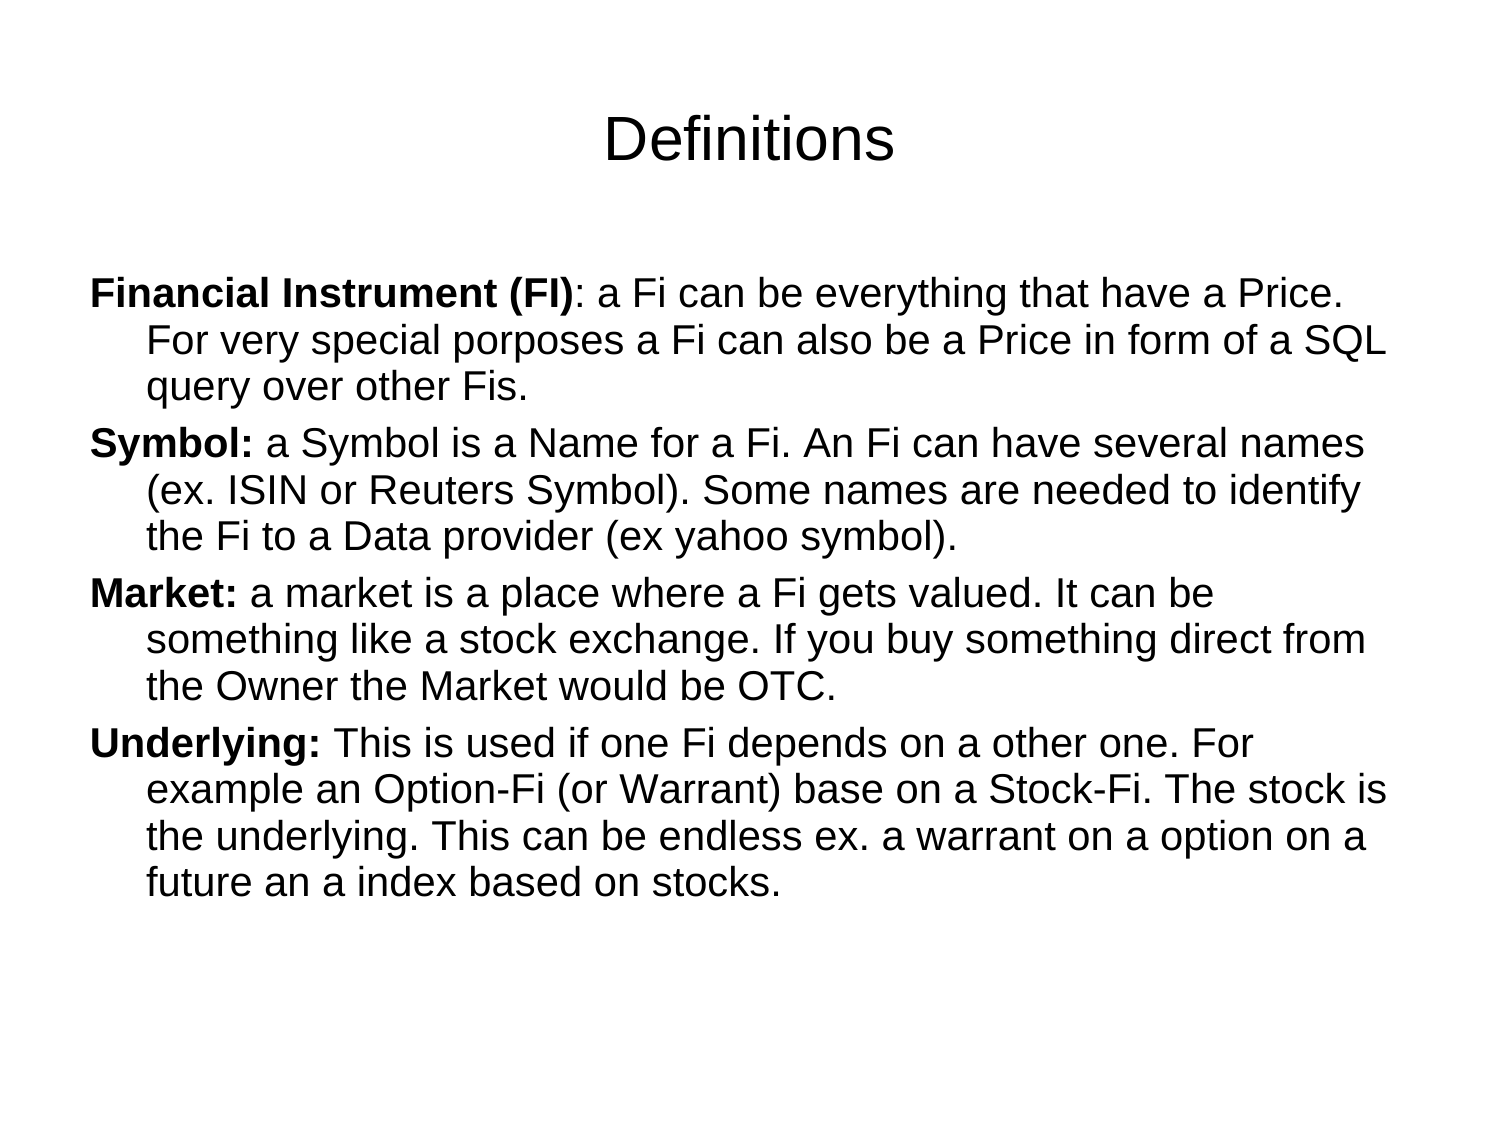

# Definitions
Financial Instrument (FI): a Fi can be everything that have a Price. For very special porposes a Fi can also be a Price in form of a SQL query over other Fis.
Symbol: a Symbol is a Name for a Fi. An Fi can have several names (ex. ISIN or Reuters Symbol). Some names are needed to identify the Fi to a Data provider (ex yahoo symbol).
Market: a market is a place where a Fi gets valued. It can be something like a stock exchange. If you buy something direct from the Owner the Market would be OTC.
Underlying: This is used if one Fi depends on a other one. For example an Option-Fi (or Warrant) base on a Stock-Fi. The stock is the underlying. This can be endless ex. a warrant on a option on a future an a index based on stocks.